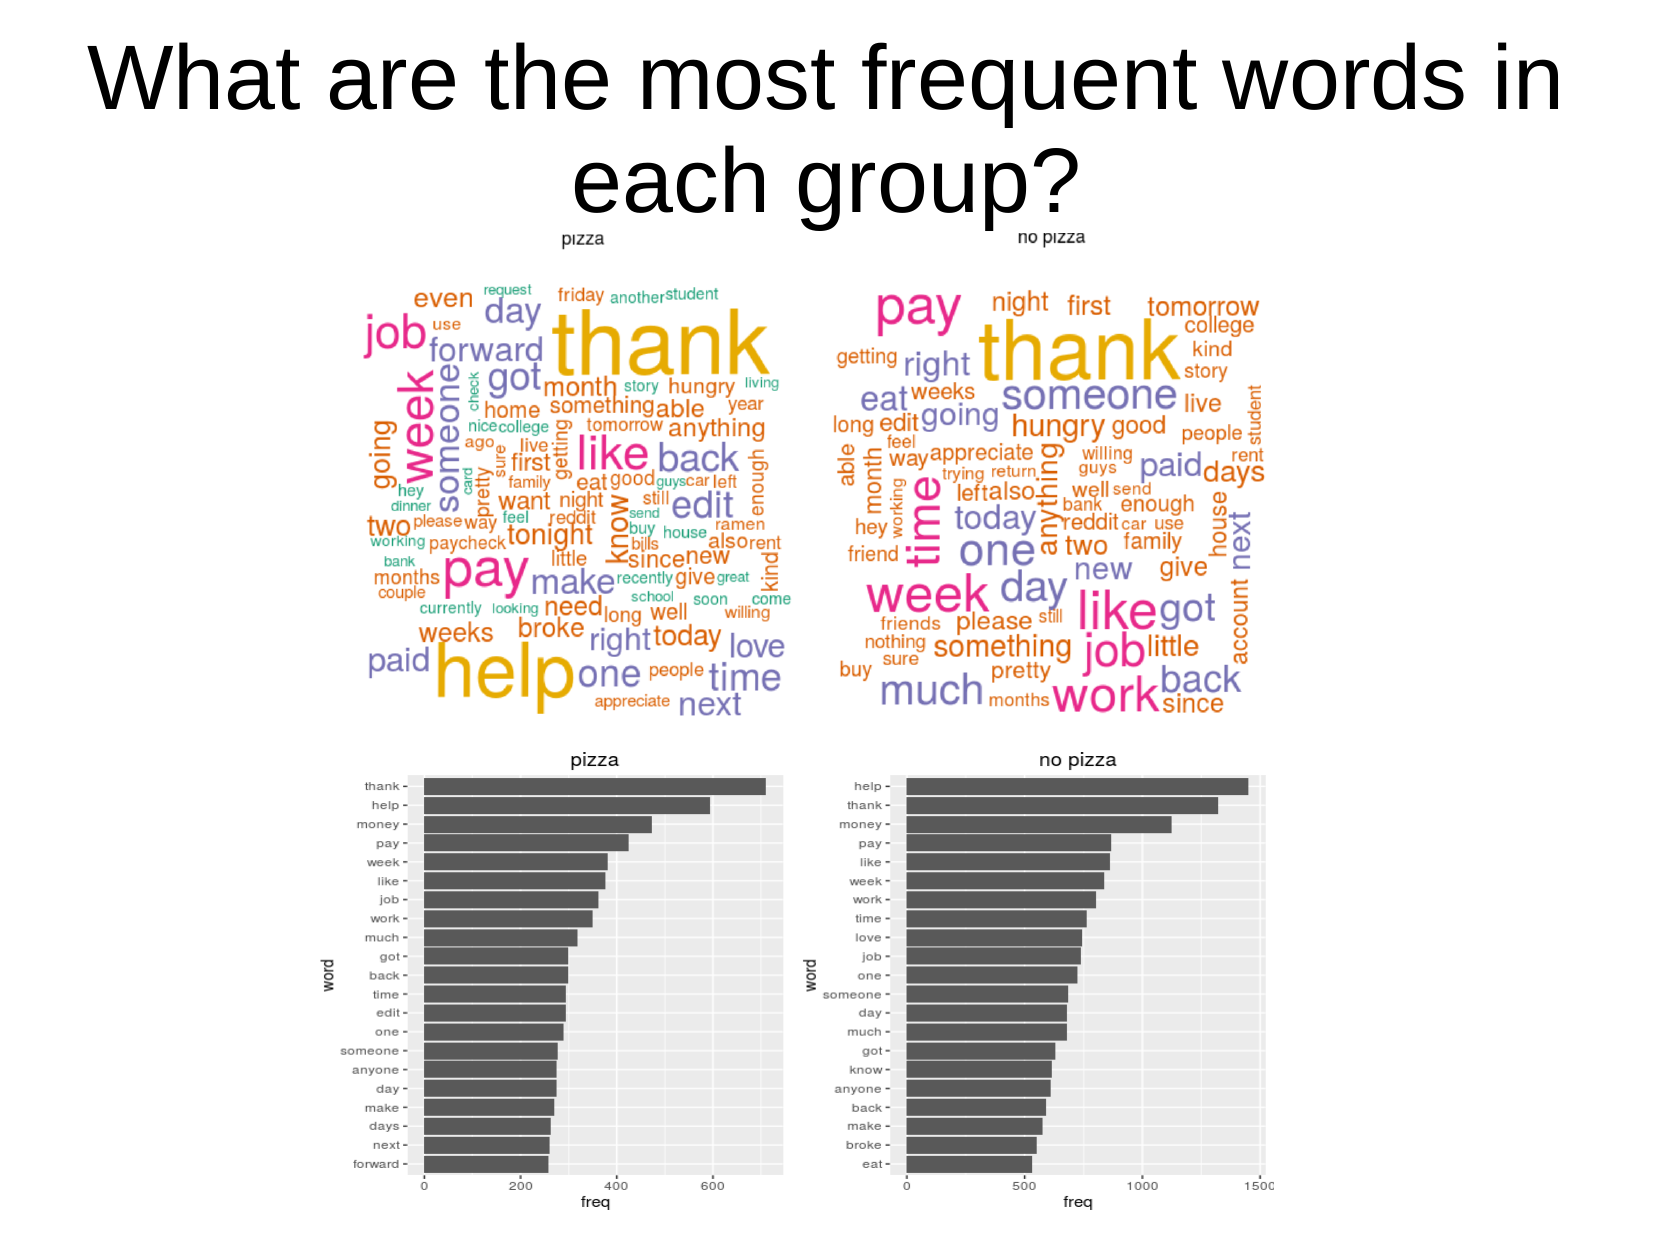

# What are the most frequent words in each group?